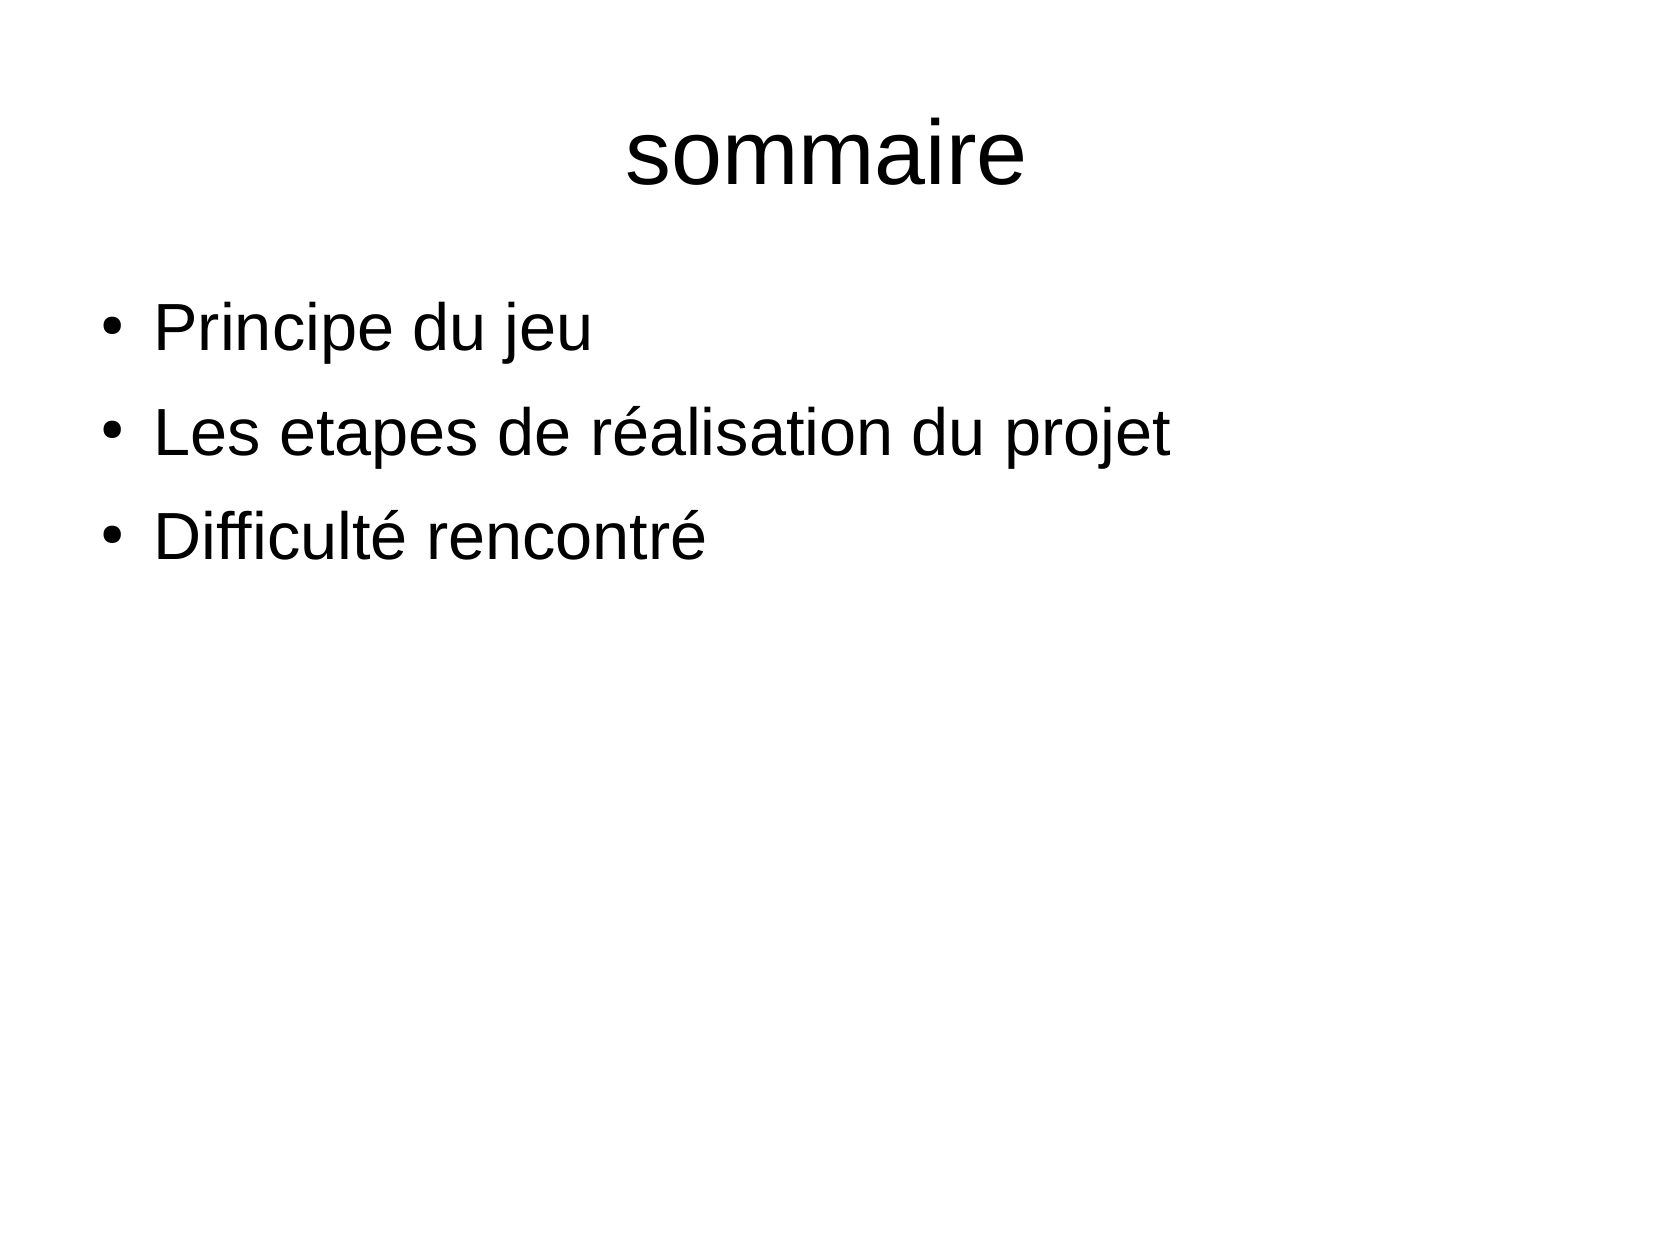

# sommaire
Principe du jeu
Les etapes de réalisation du projet
Difficulté rencontré